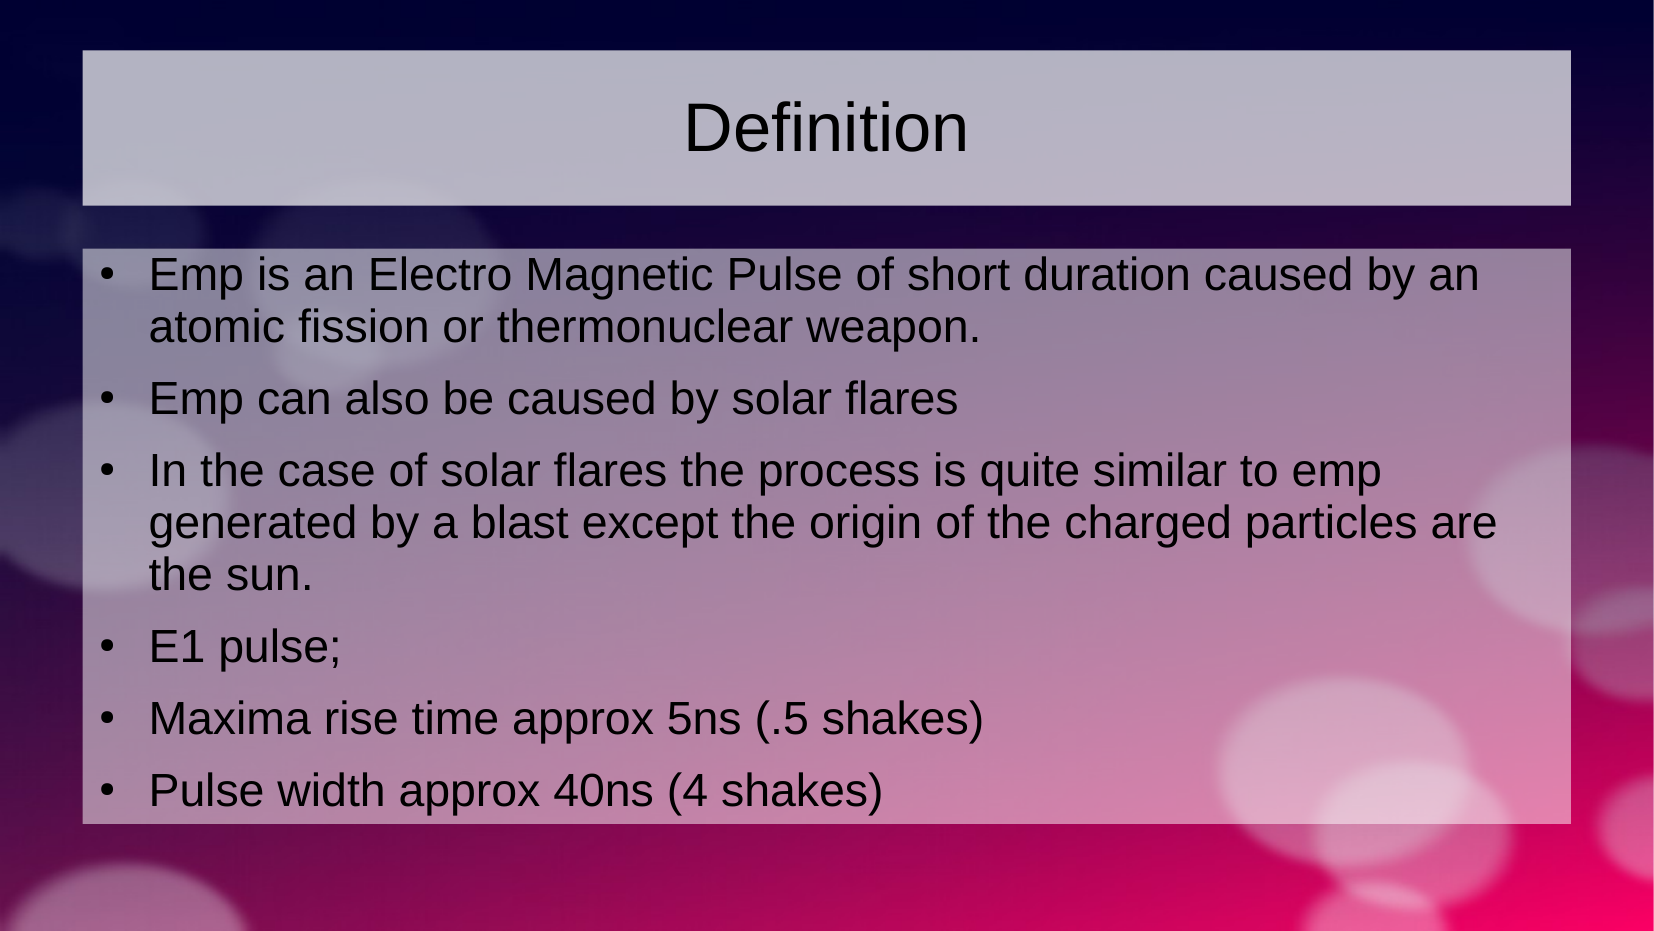

# Definition
Emp is an Electro Magnetic Pulse of short duration caused by an atomic fission or thermonuclear weapon.
Emp can also be caused by solar flares
In the case of solar flares the process is quite similar to emp generated by a blast except the origin of the charged particles are the sun.
E1 pulse;
Maxima rise time approx 5ns (.5 shakes)
Pulse width approx 40ns (4 shakes)